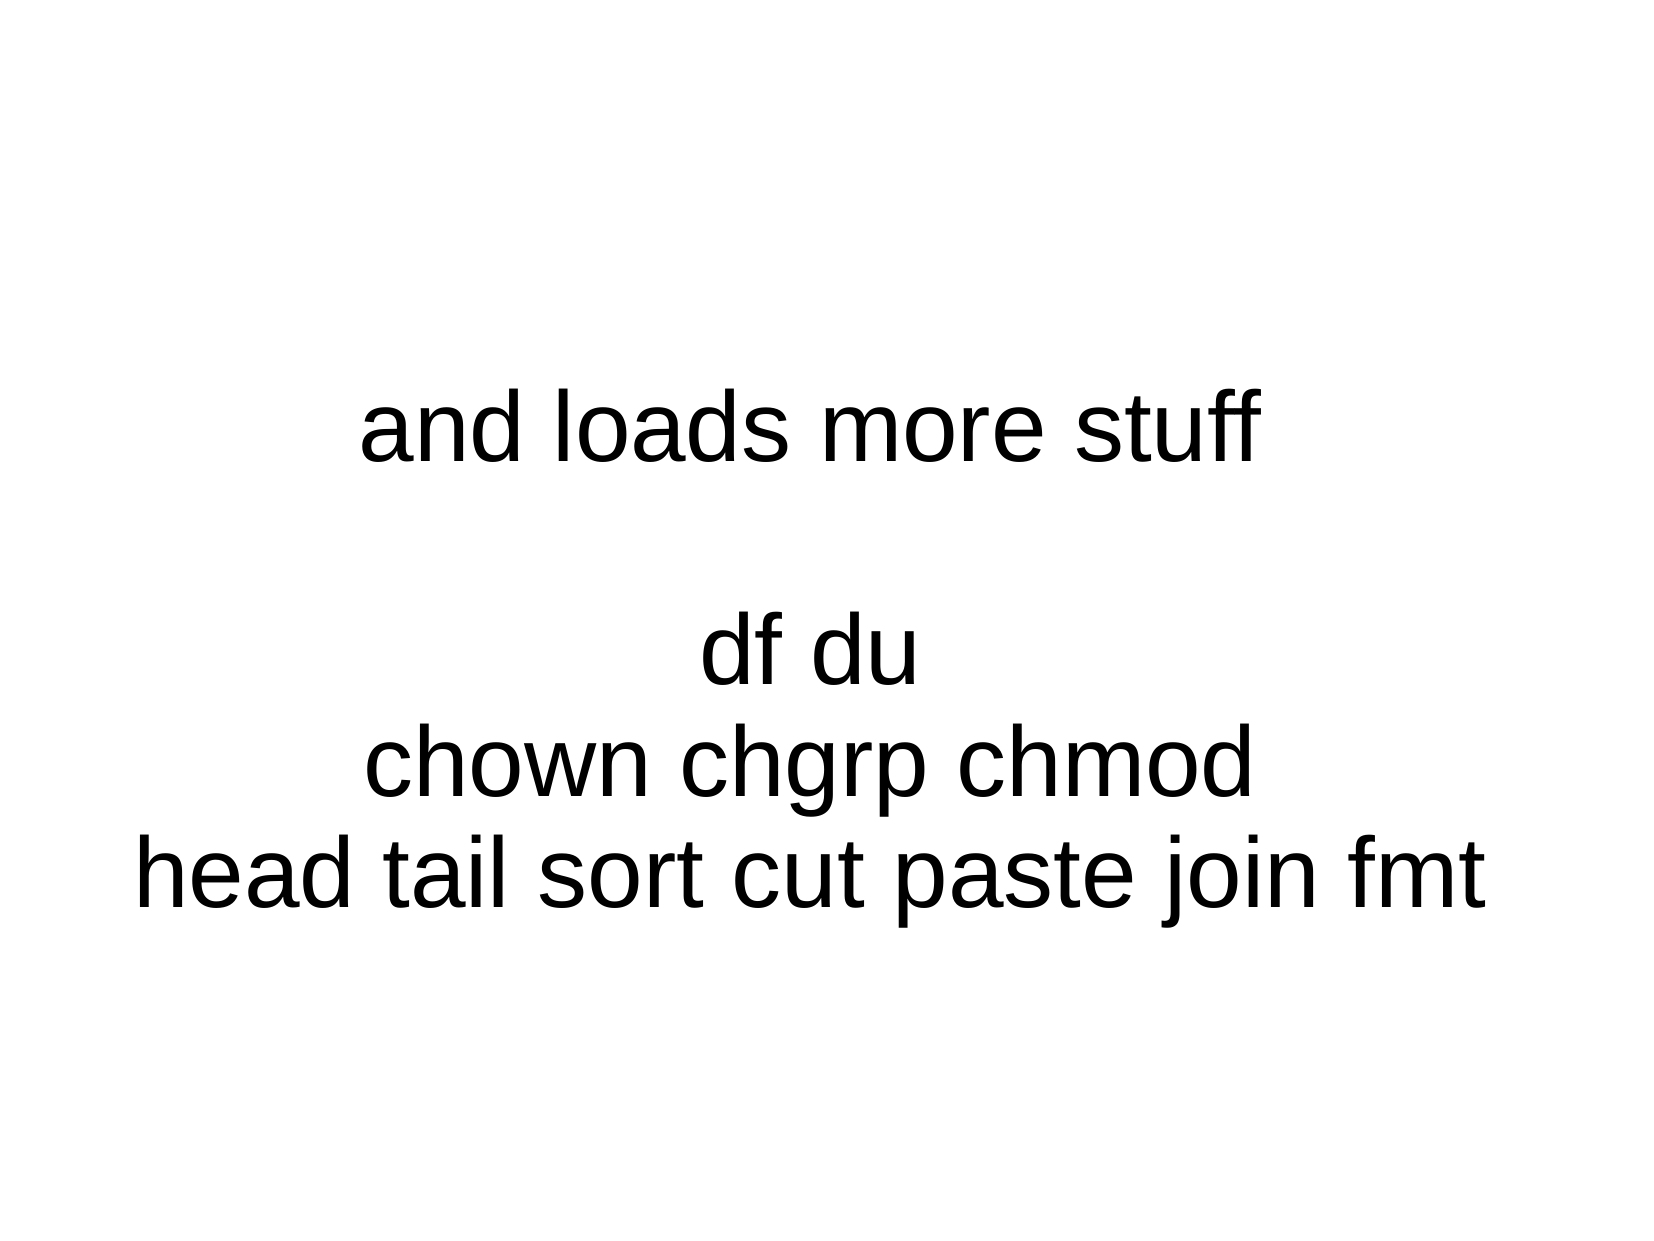

and loads more stuff
df du
chown chgrp chmod
head tail sort cut paste join fmt